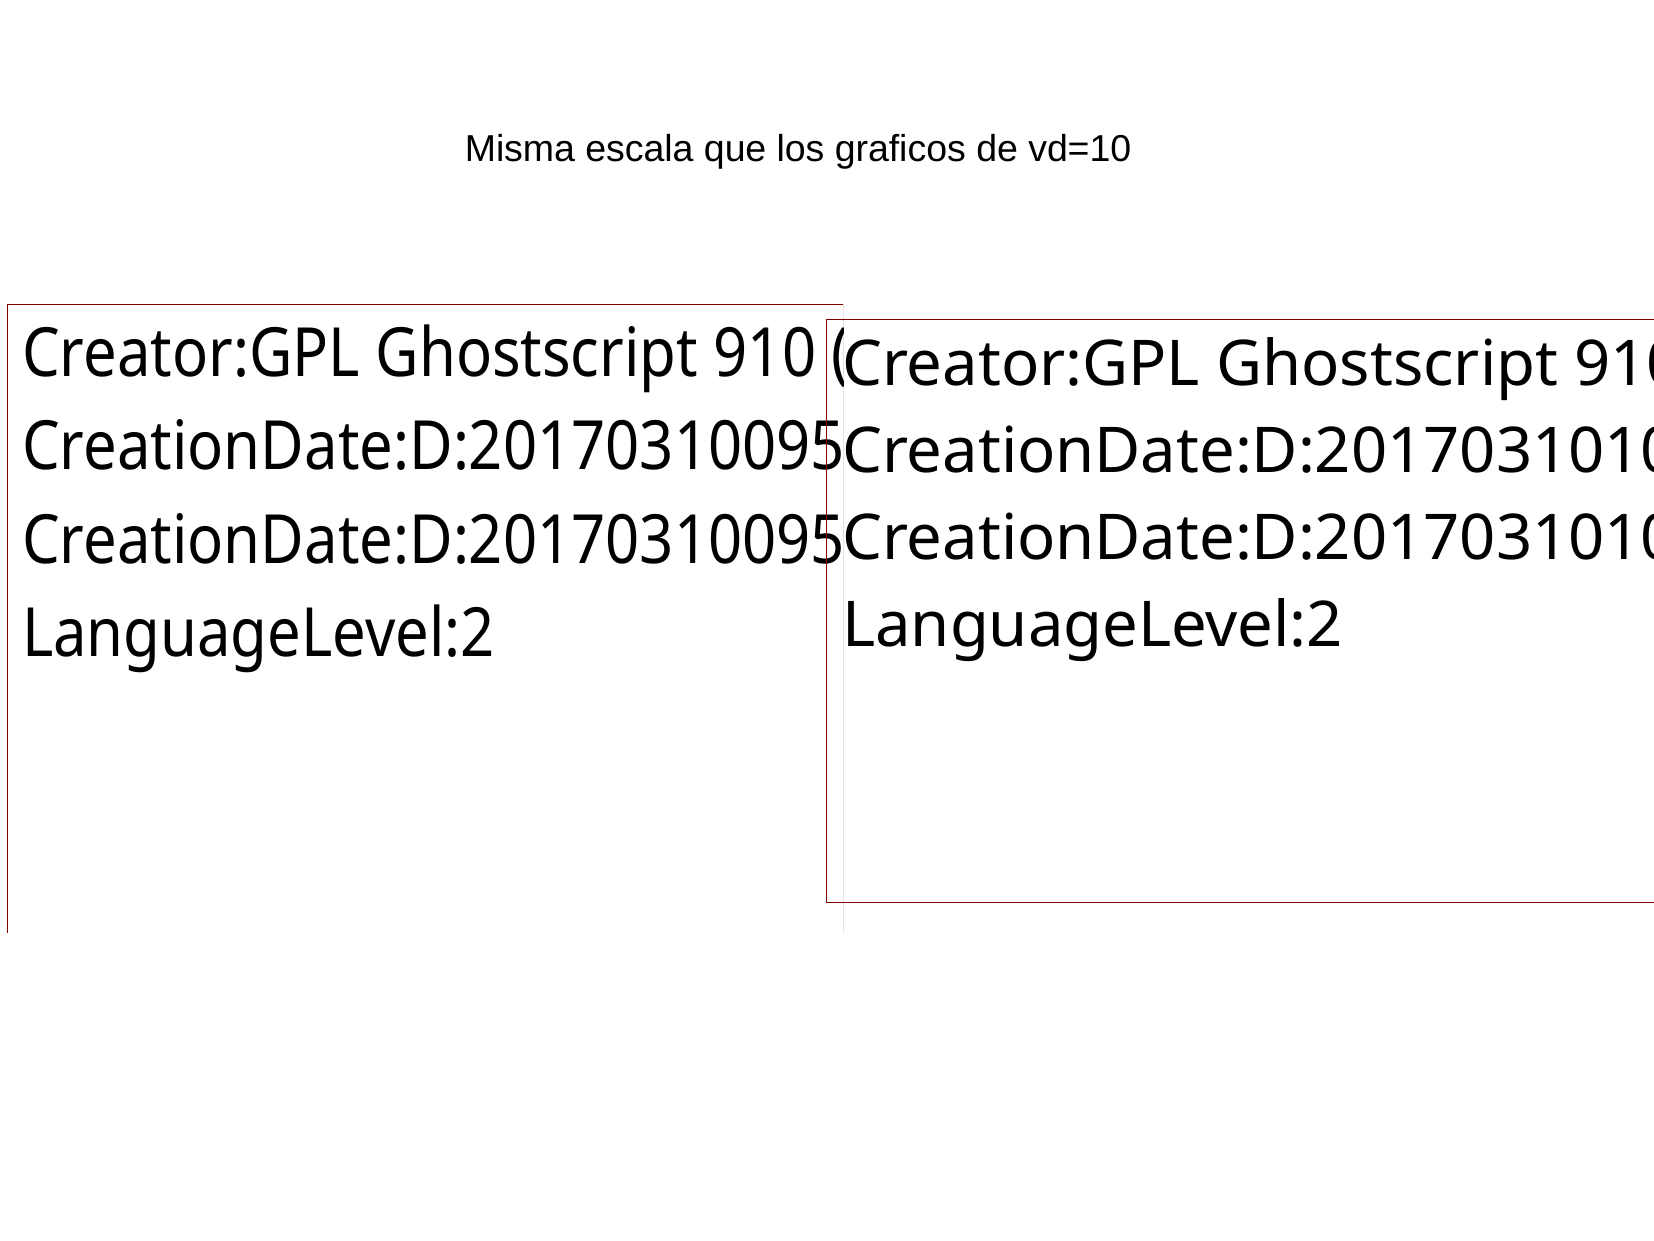

Misma escala que los graficos de vd=10